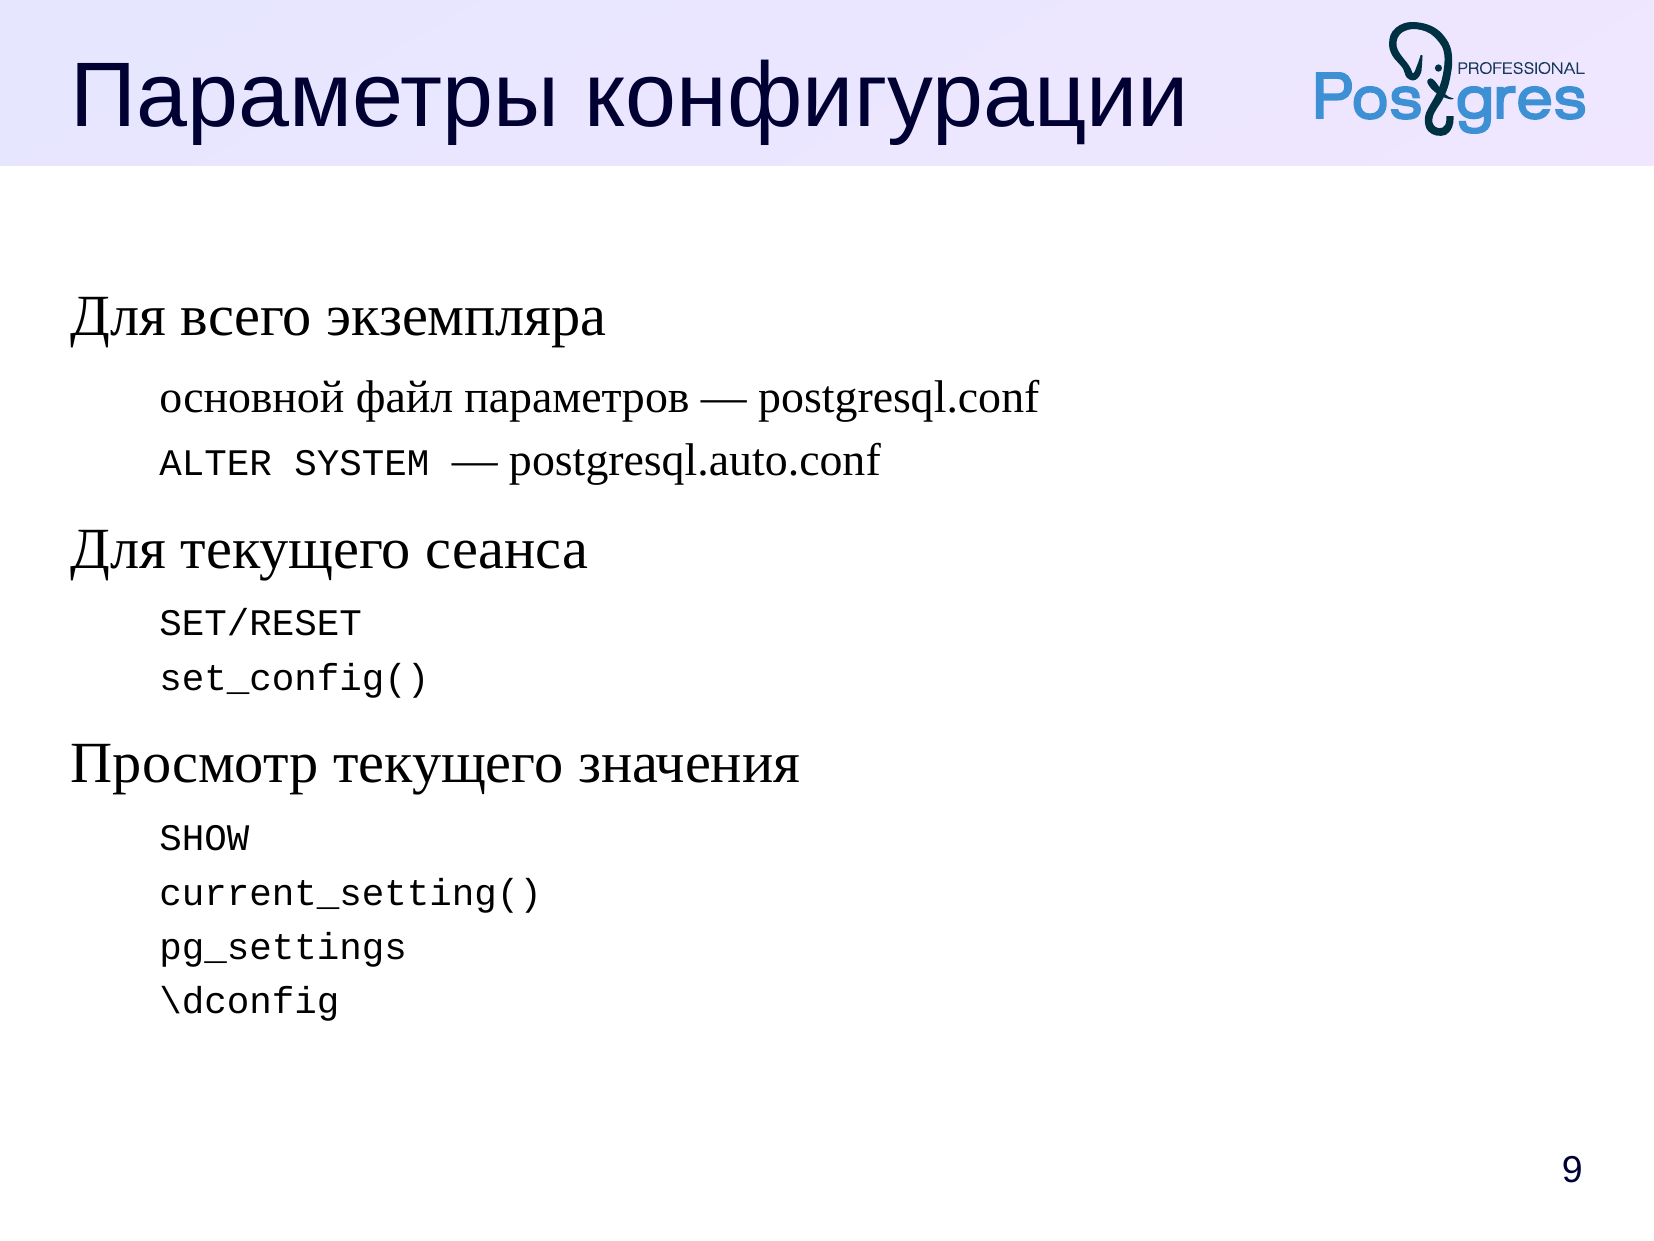

# Параметры конфигурации
Для всего экземпляра
основной файл параметров — postgresql.conf
ALTER SYSTEM — postgresql.auto.conf
Для текущего сеанса
SET/RESET
set_config()
Просмотр текущего значения
SHOW
current_setting()
pg_settings
\dconfig